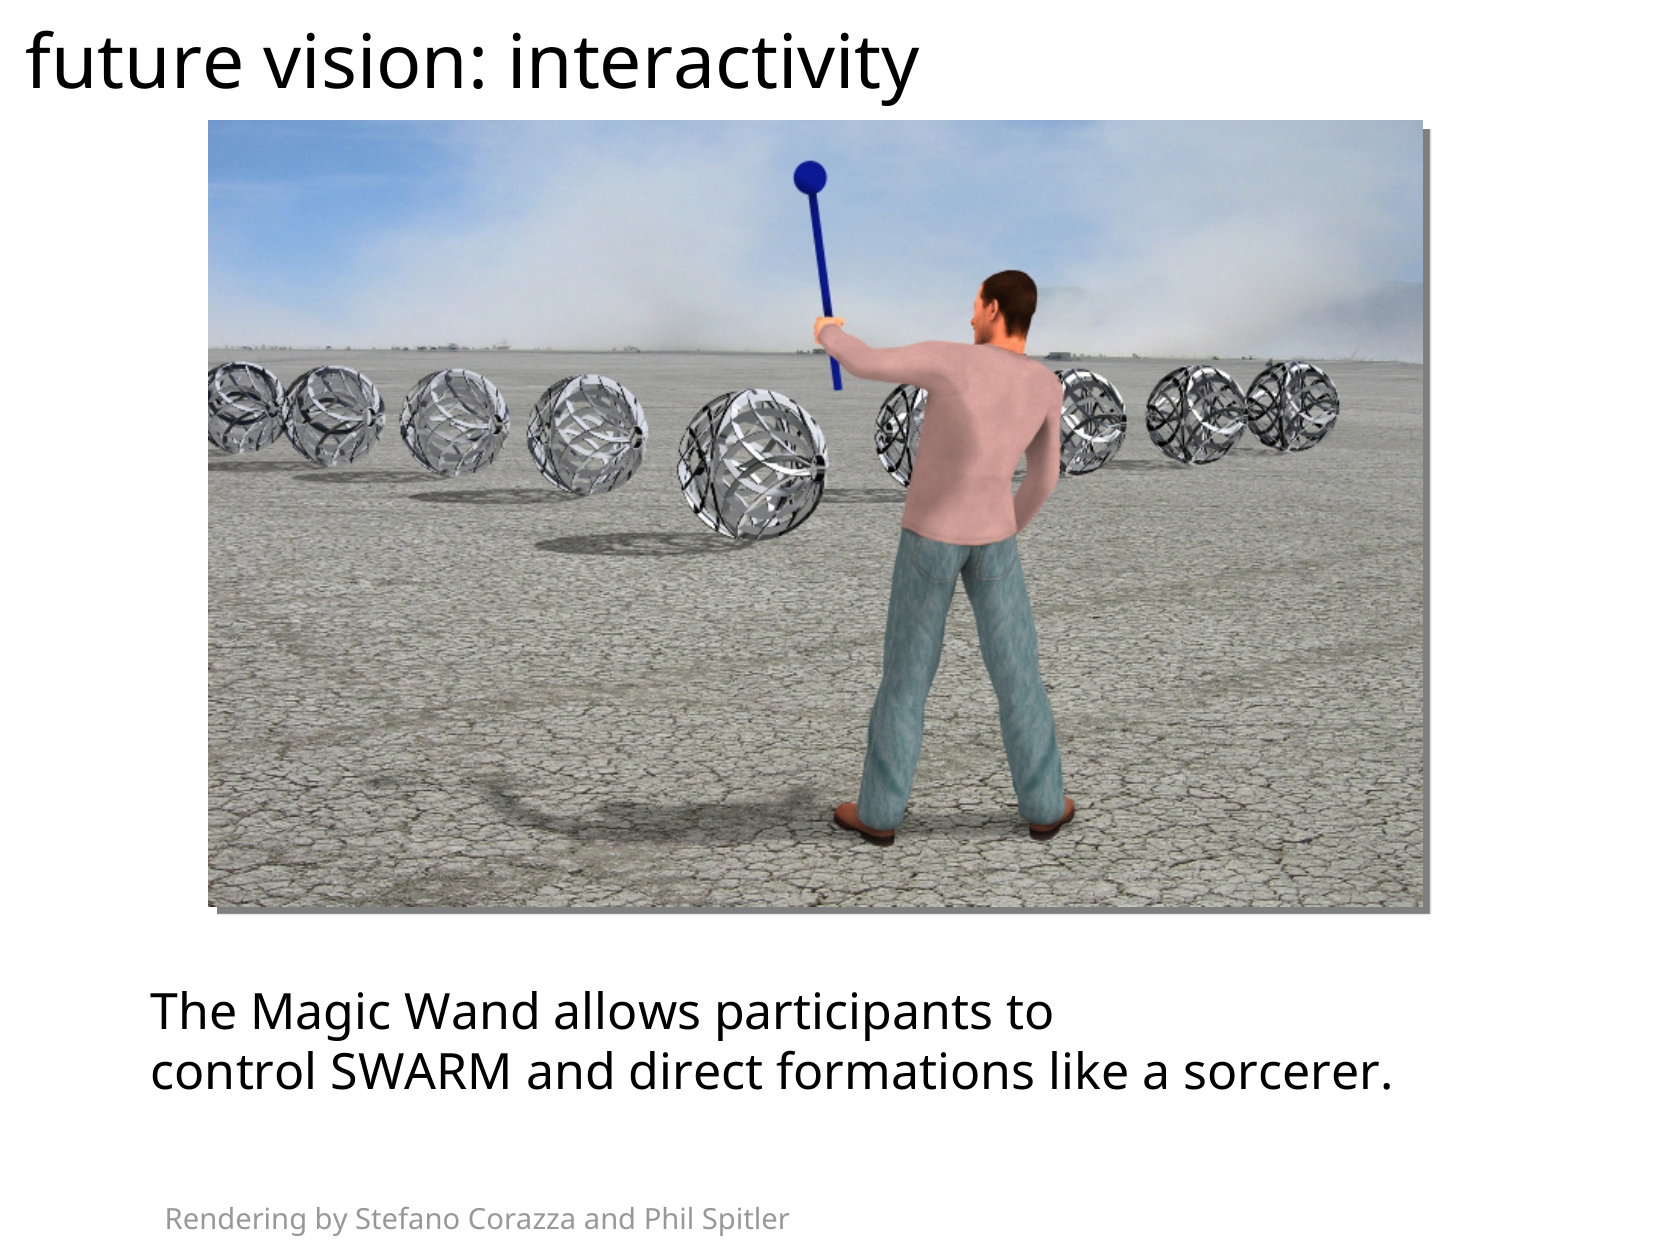

# future vision: interactivity
What represented hope in the daylight morphs into fear at night.
The Magic Wand allows participants to
control SWARM and direct formations like a sorcerer.
Rendering by Stefano Corazza and Phil Spitler